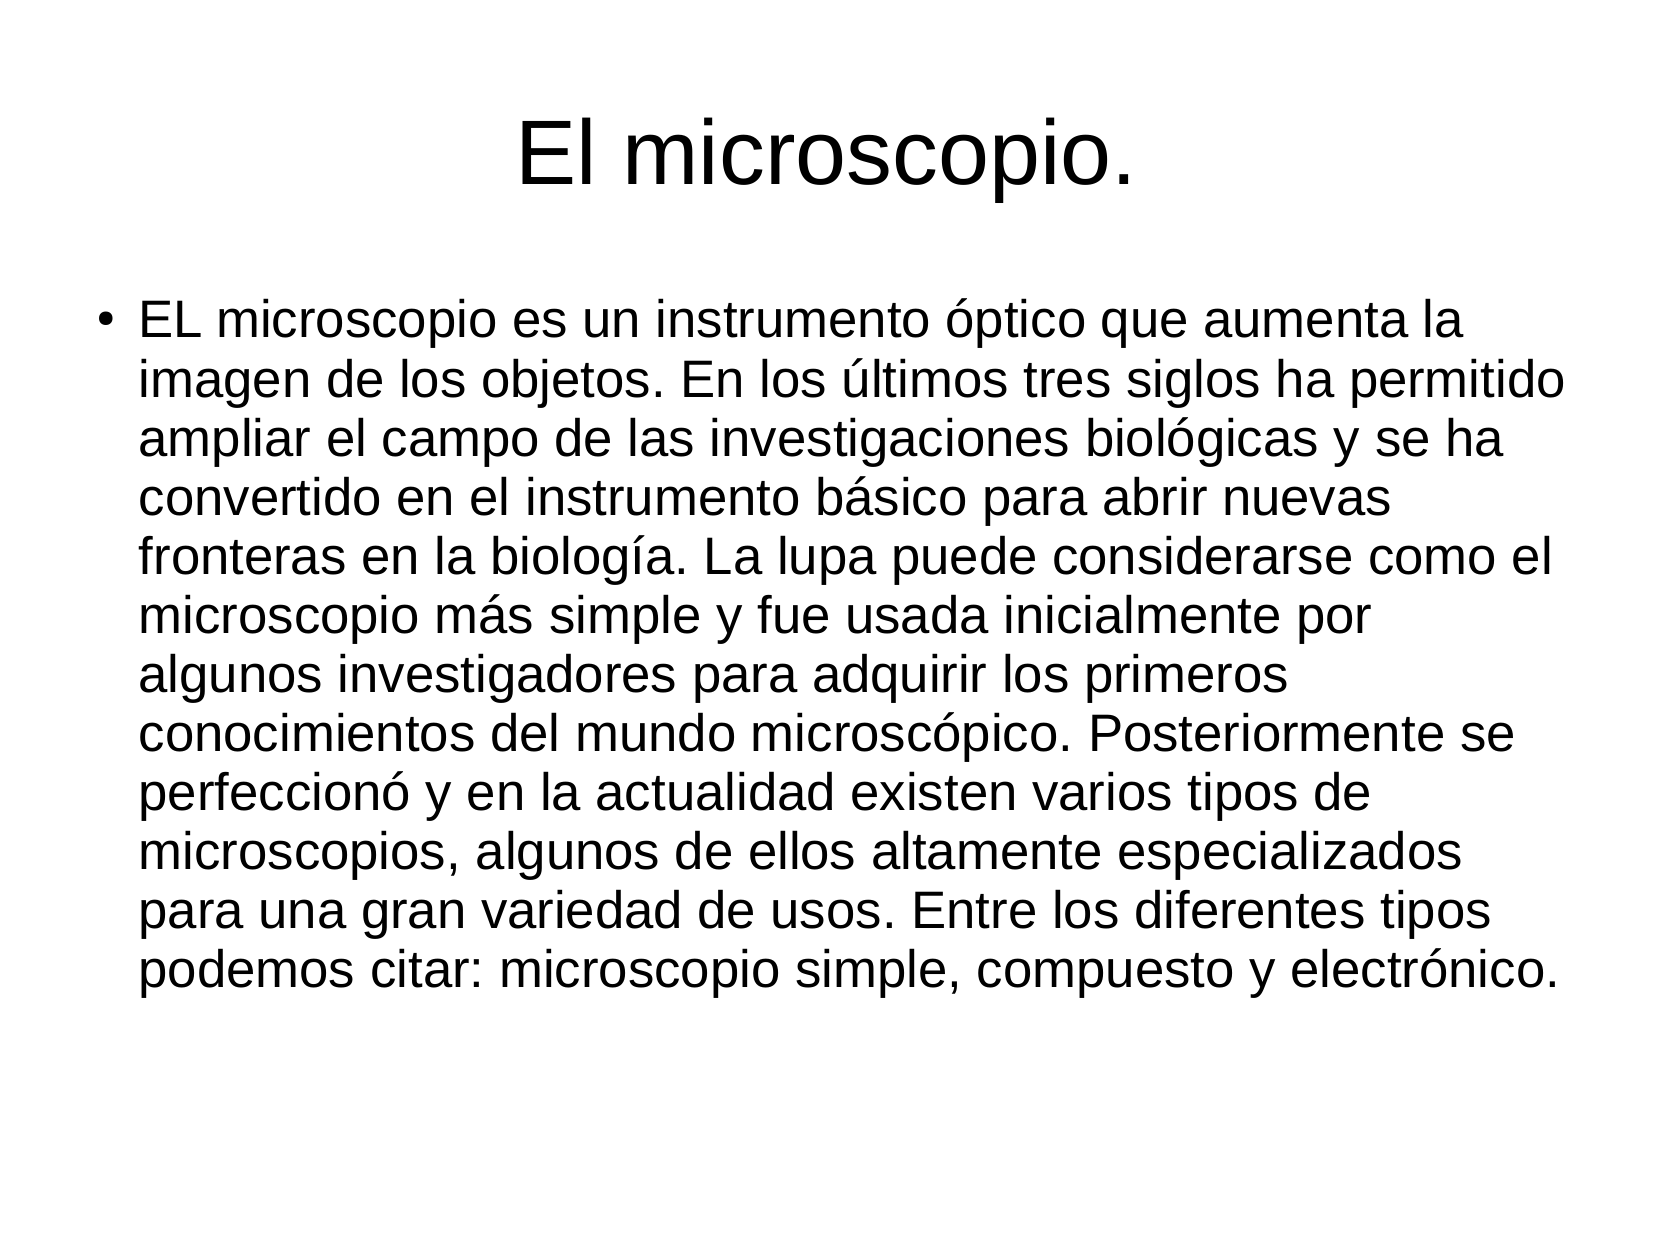

# El microscopio.
EL microscopio es un instrumento óptico que aumenta la imagen de los objetos. En los últimos tres siglos ha permitido ampliar el campo de las investigaciones biológicas y se ha convertido en el instrumento básico para abrir nuevas fronteras en la biología. La lupa puede considerarse como el microscopio más simple y fue usada inicialmente por algunos investigadores para adquirir los primeros conocimientos del mundo microscópico. Posteriormente se perfeccionó y en la actualidad existen varios tipos de microscopios, algunos de ellos altamente especializados para una gran variedad de usos. Entre los diferentes tipos podemos citar: microscopio simple, compuesto y electrónico.